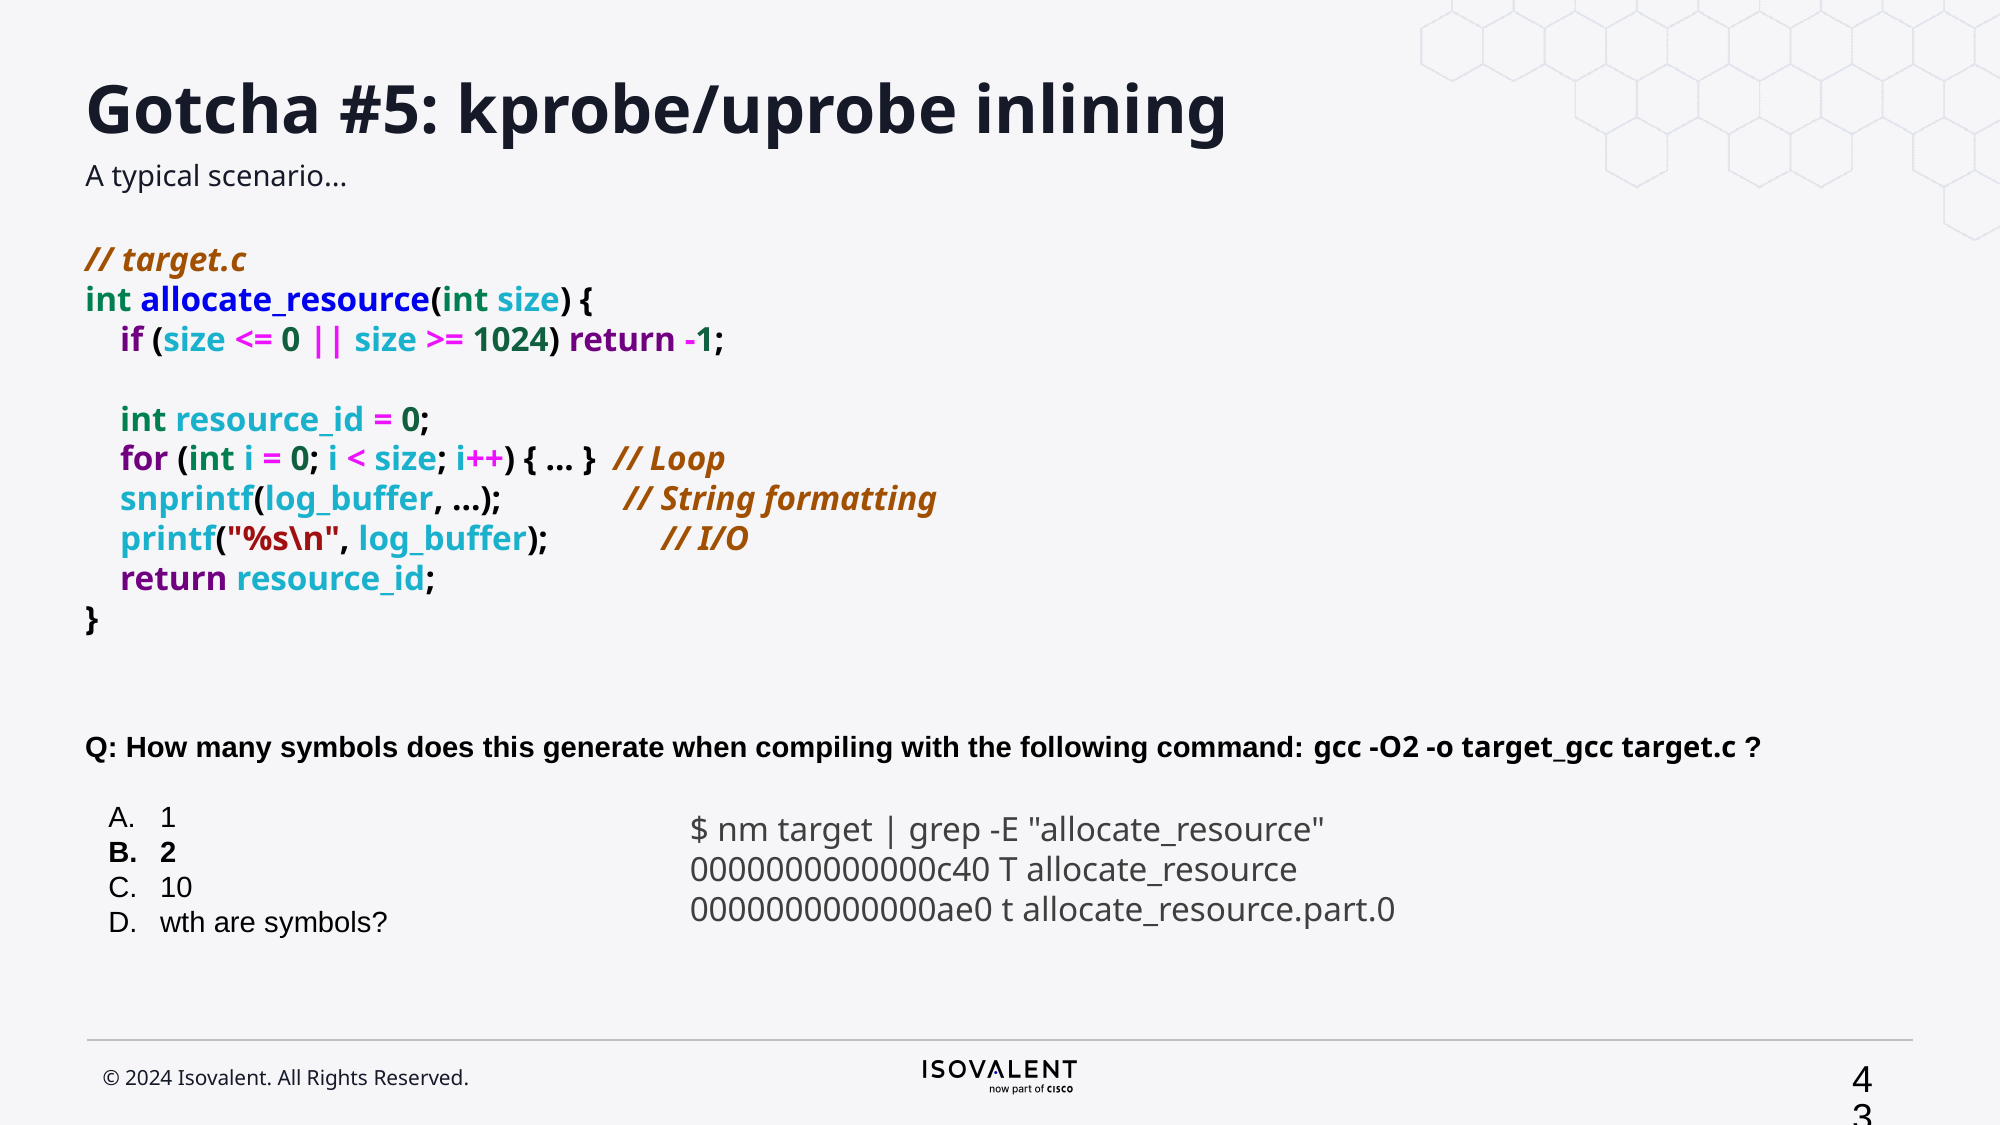

# Gotcha #5: kprobe/uprobe inlining
A typical scenario...
// target.c
int allocate_resource(int size) {
 if (size <= 0 || size >= 1024) return -1;
 int resource_id = 0;
 for (int i = 0; i < size; i++) { ... } // Loop
 snprintf(log_buffer, ...); // String formatting
 printf("%s\n", log_buffer); // I/O
 return resource_id;
}
Q: How many symbols does this generate when compiling with the following command: gcc -O2 -o target_gcc target.c ?
1
2
10
wth are symbols?
$ nm target | grep -E "allocate_resource"
0000000000000c40 T allocate_resource
0000000000000ae0 t allocate_resource.part.0